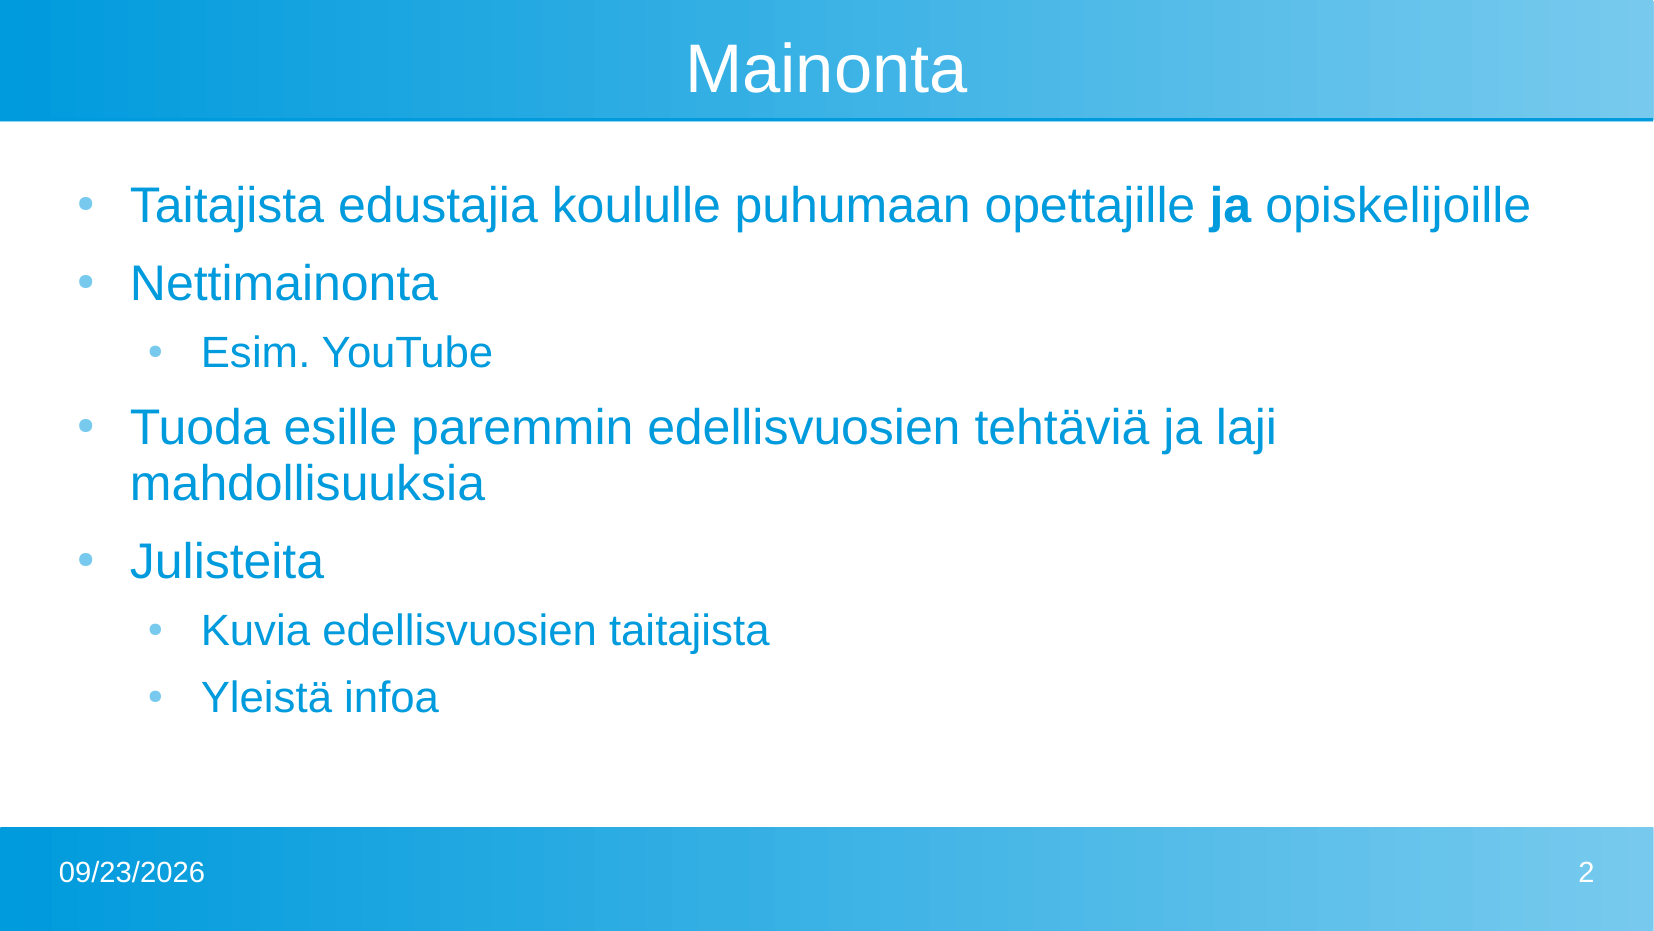

# Mainonta
Taitajista edustajia koululle puhumaan opettajille ja opiskelijoille
Nettimainonta
Esim. YouTube
Tuoda esille paremmin edellisvuosien tehtäviä ja laji mahdollisuuksia
Julisteita
Kuvia edellisvuosien taitajista
Yleistä infoa
2